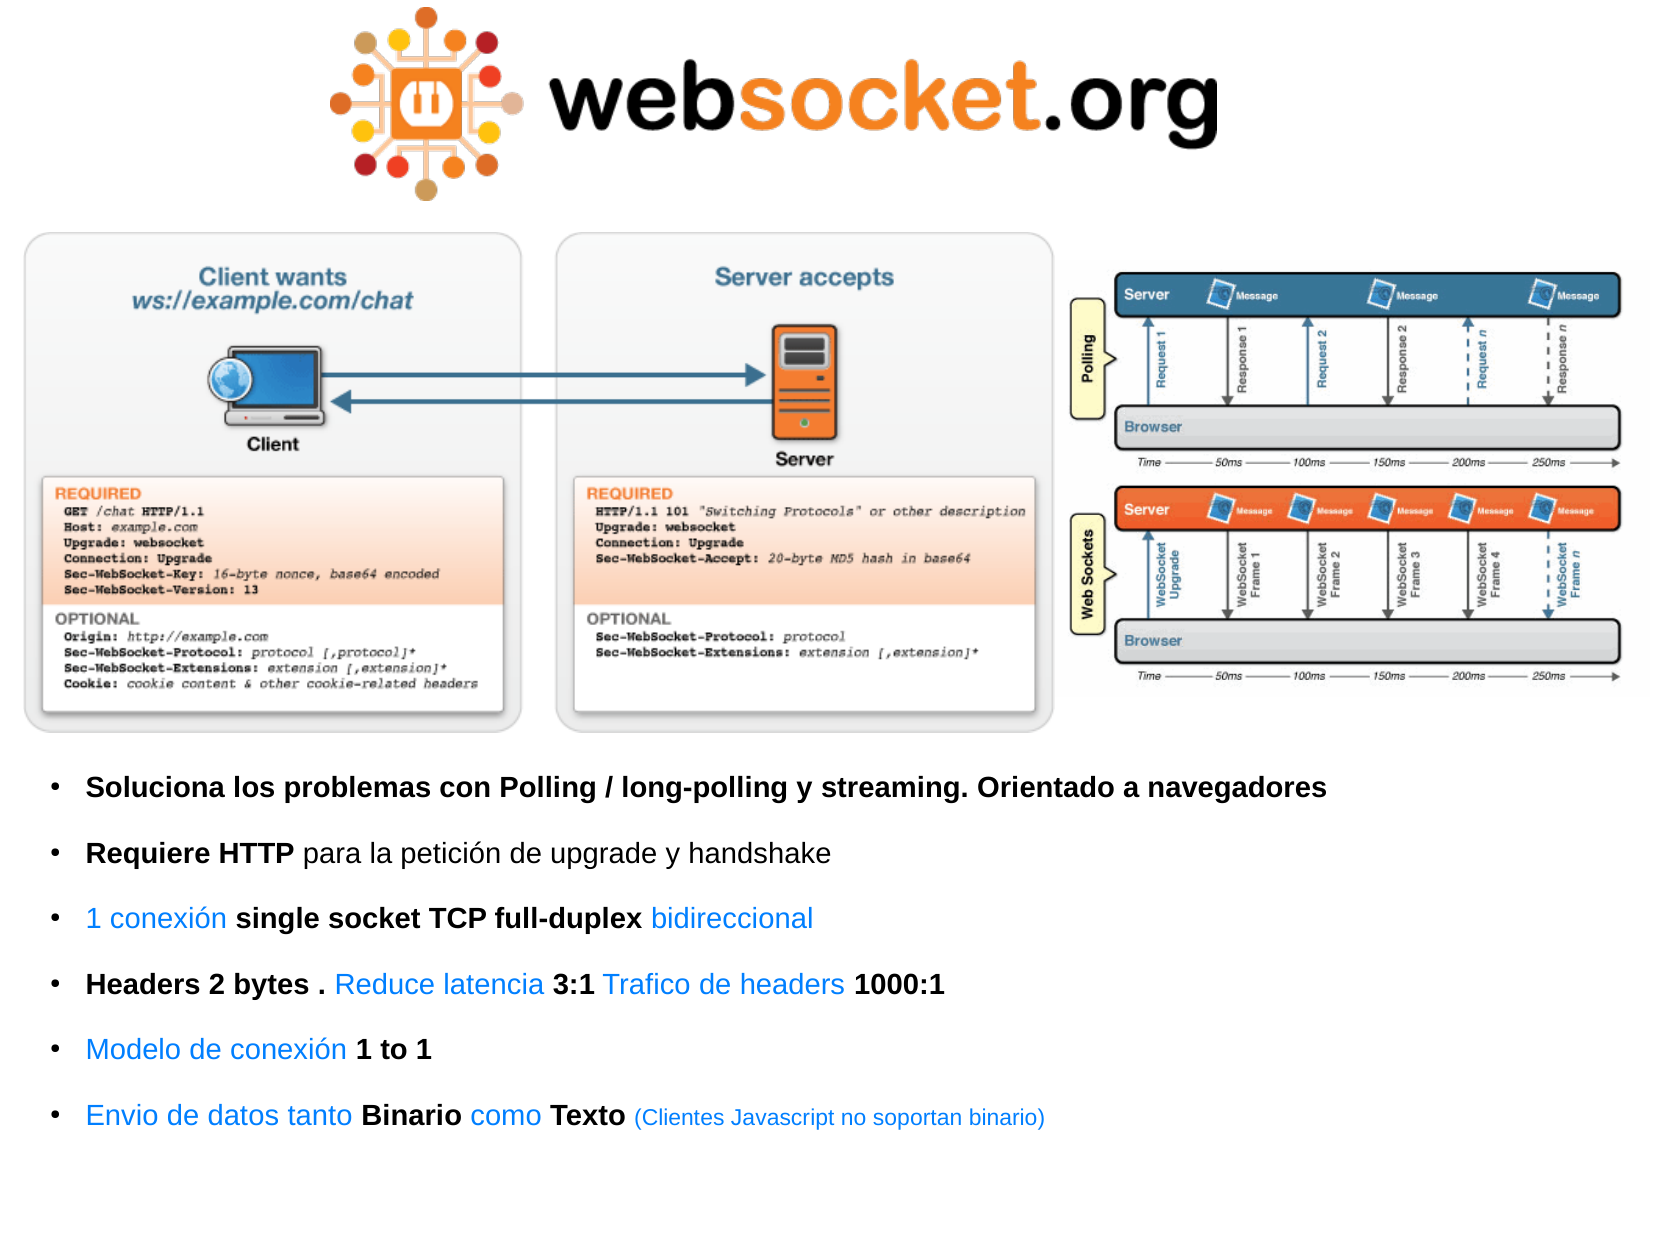

Soluciona los problemas con Polling / long-polling y streaming. Orientado a navegadores
Requiere HTTP para la petición de upgrade y handshake
1 conexión single socket TCP full-duplex bidireccional
Headers 2 bytes . Reduce latencia 3:1 Trafico de headers 1000:1
Modelo de conexión 1 to 1
Envio de datos tanto Binario como Texto (Clientes Javascript no soportan binario)